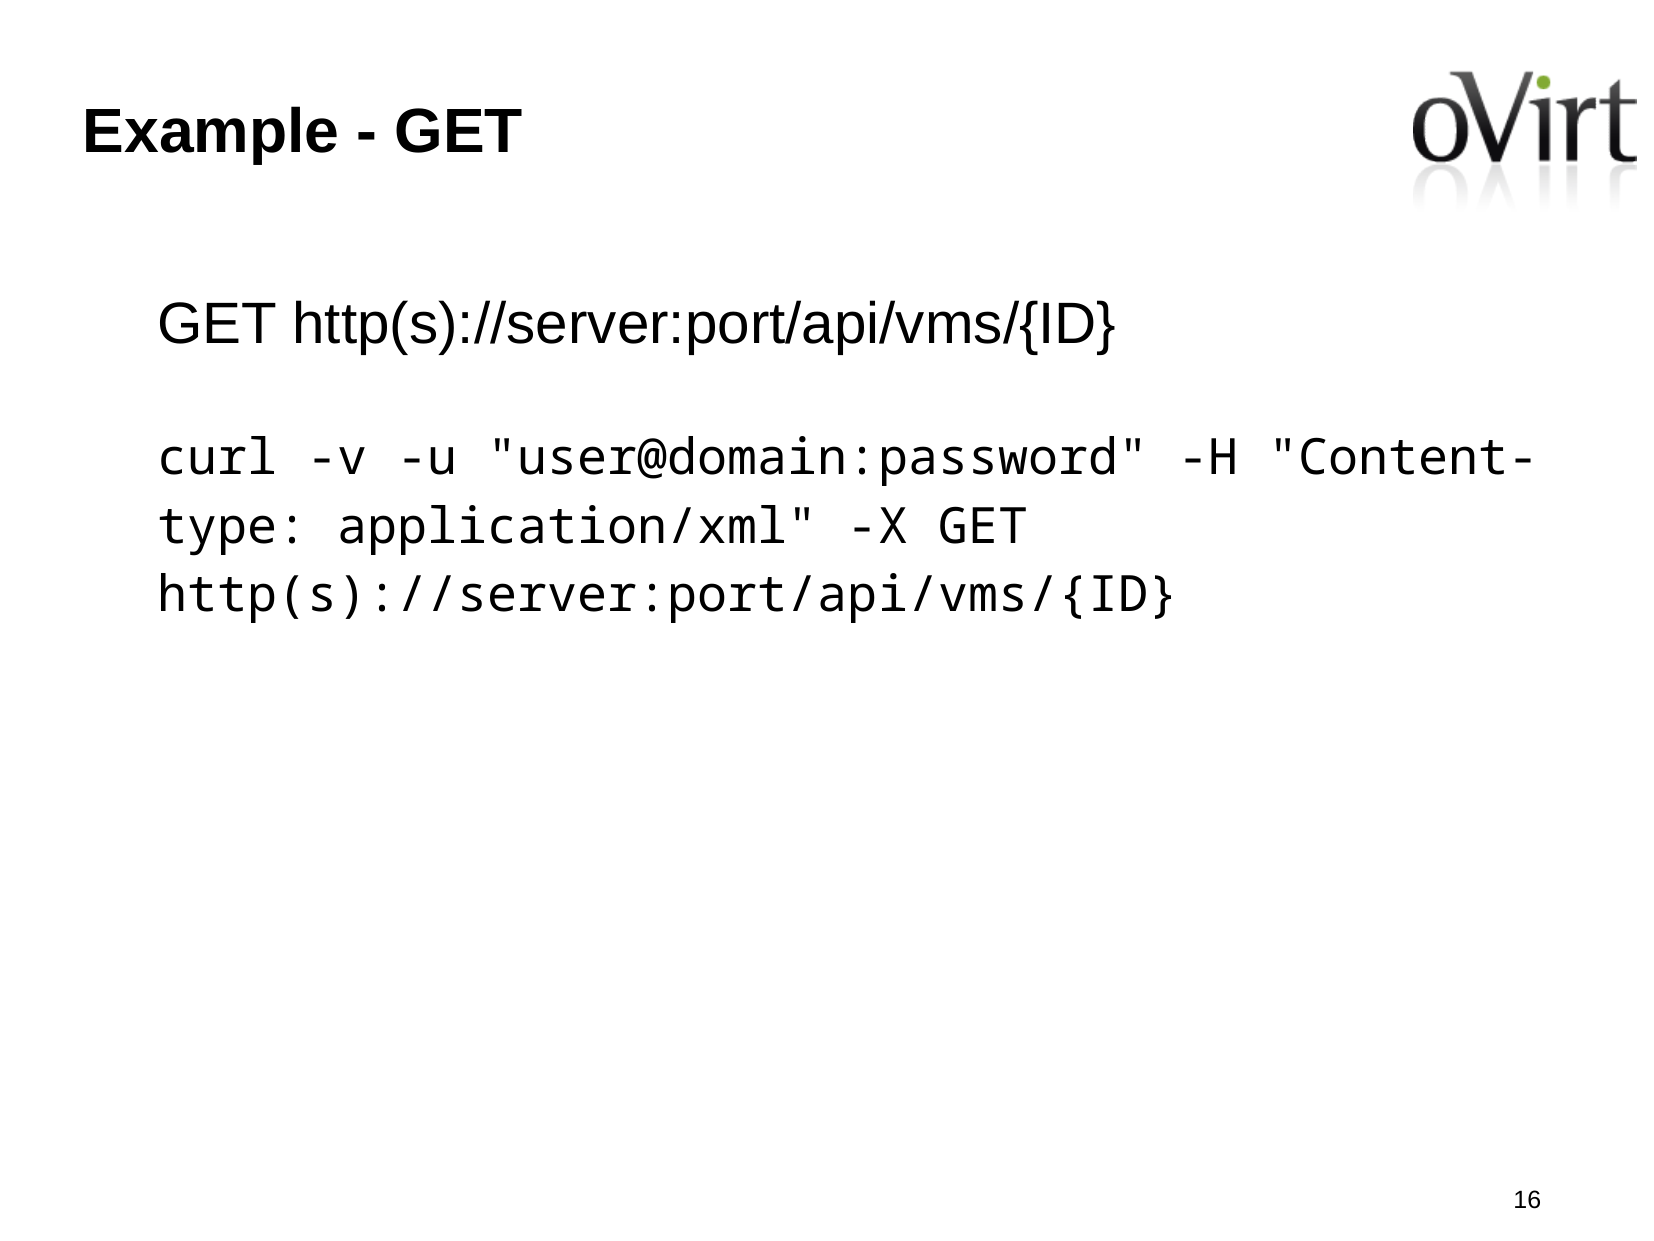

# Example - GET
GET http(s)://server:port/api/vms/{ID}
curl -v -u "user@domain:password" -H "Content-type: application/xml" -X GET http(s)://server:port/api/vms/{ID}